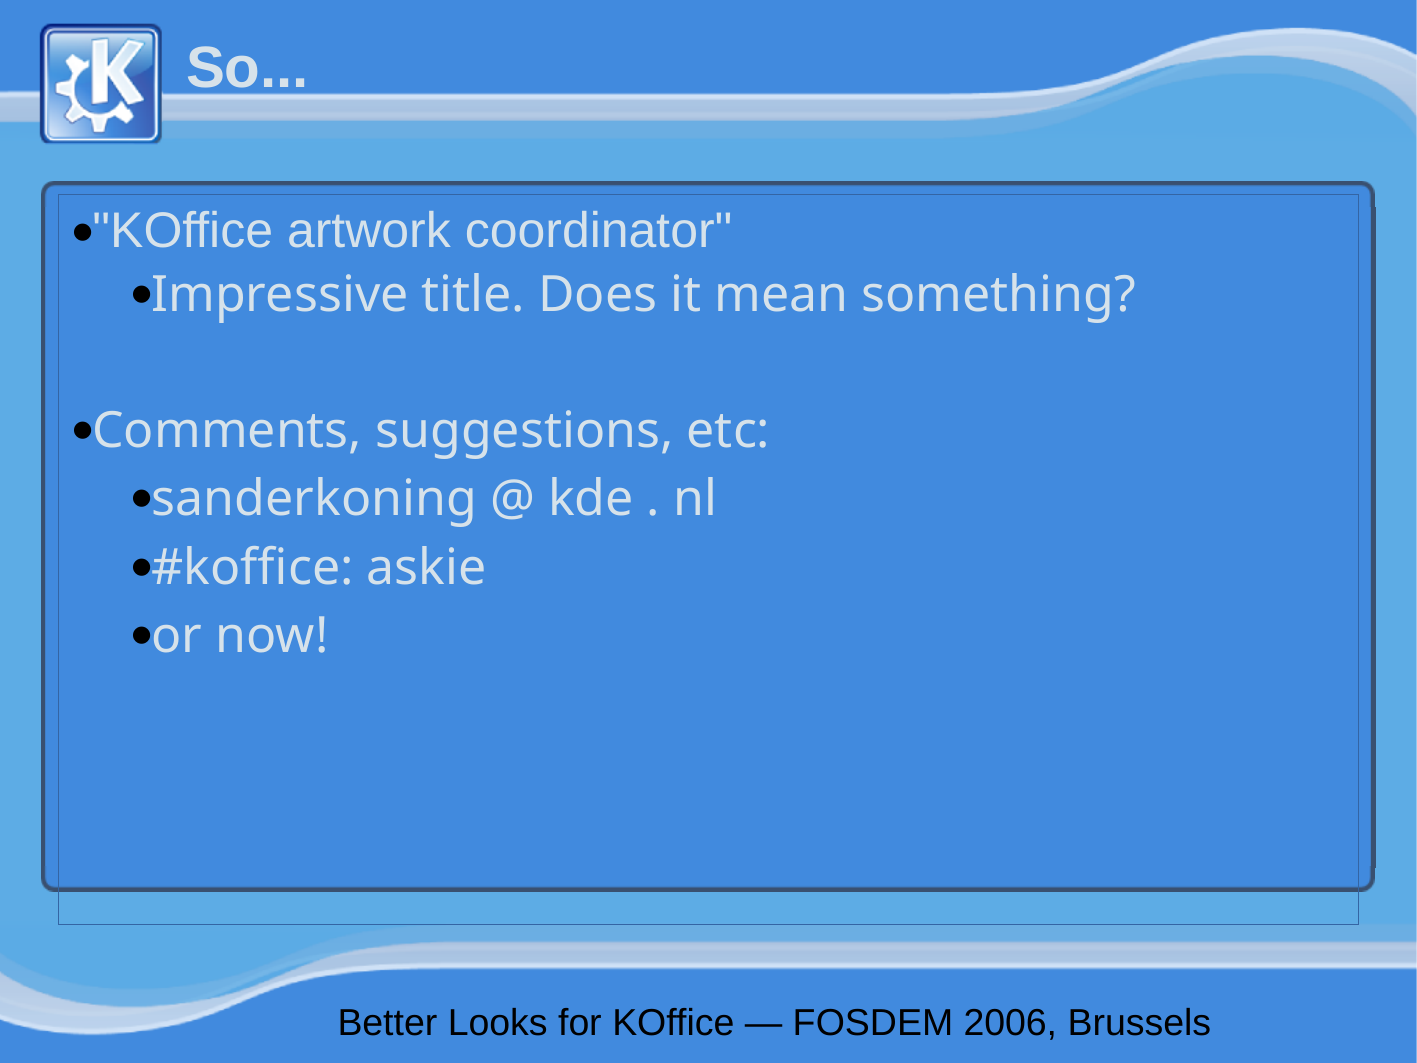

So...
"KOffice artwork coordinator"
Impressive title. Does it mean something?
Comments, suggestions, etc:
sanderkoning @ kde . nl
#koffice: askie
or now!